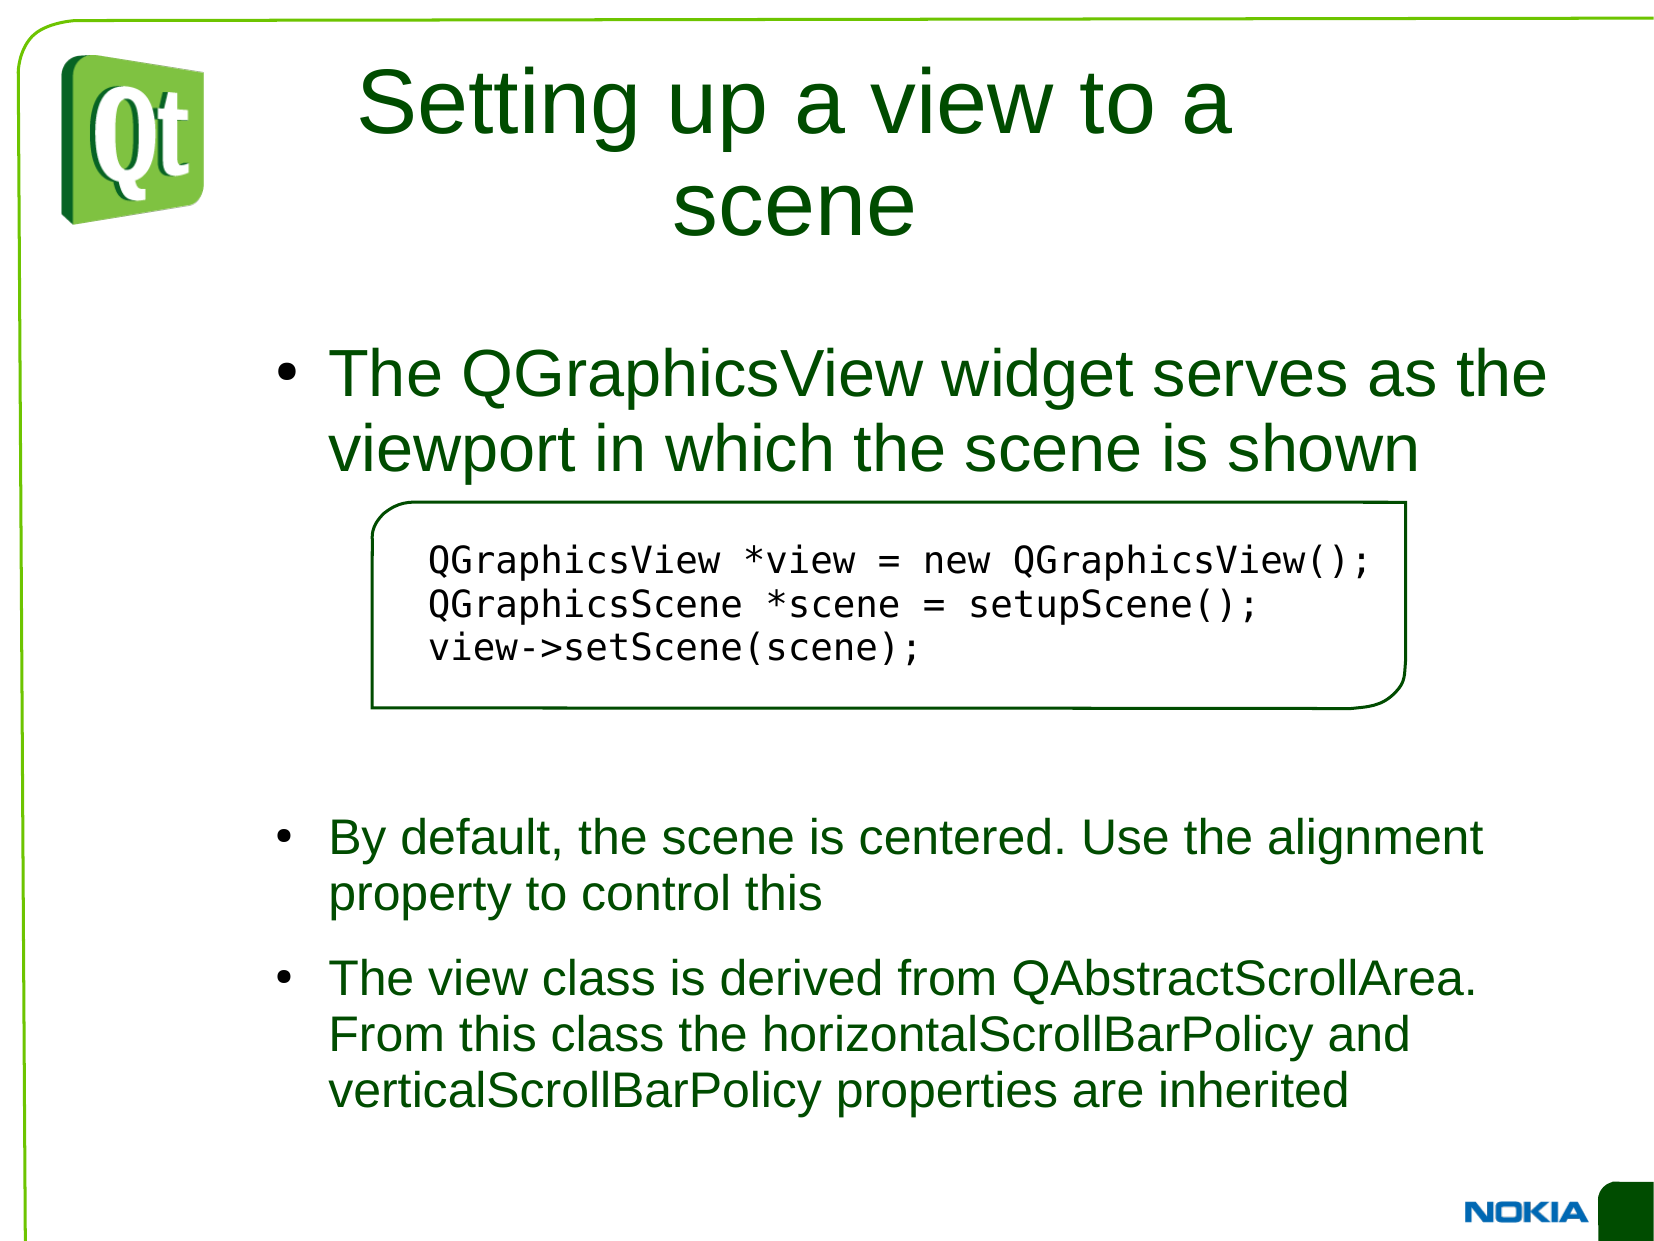

# Setting up a view to a scene
The QGraphicsView widget serves as the viewport in which the scene is shown
By default, the scene is centered. Use the alignment property to control this
The view class is derived from QAbstractScrollArea. From this class the horizontalScrollBarPolicy and verticalScrollBarPolicy properties are inherited
QGraphicsView *view = new QGraphicsView();
QGraphicsScene *scene = setupScene();
view->setScene(scene);